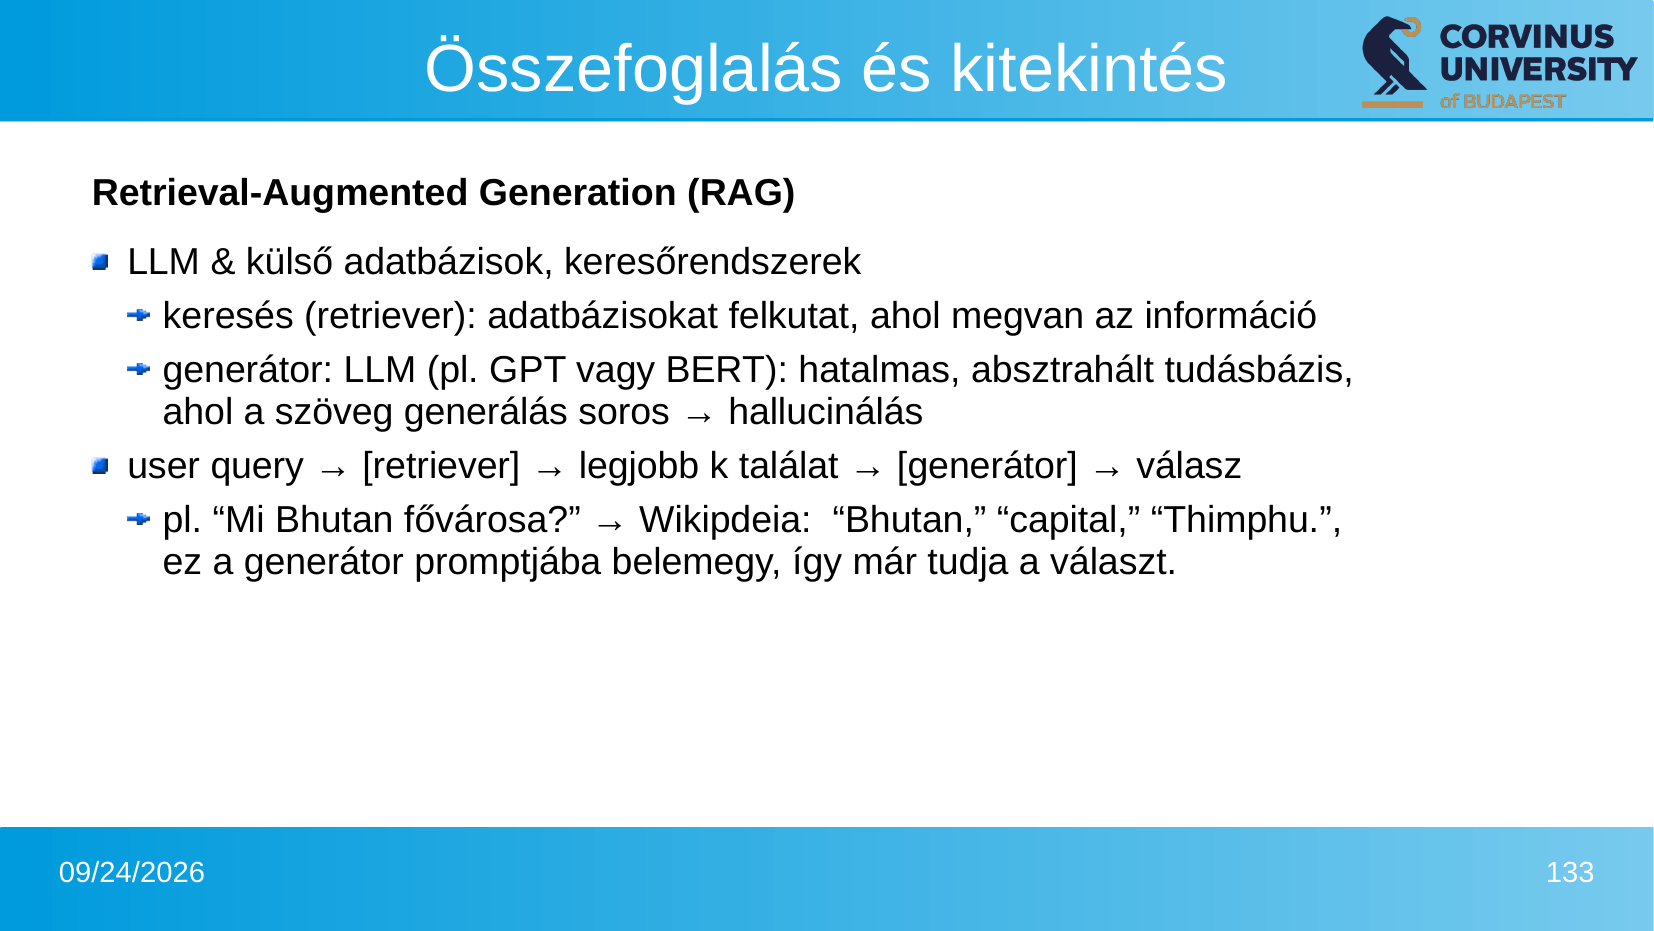

# Összefoglalás és kitekintés
Retrieval-Augmented Generation (RAG)
LLM & külső adatbázisok, keresőrendszerek
keresés (retriever): adatbázisokat felkutat, ahol megvan az információ
generátor: LLM (pl. GPT vagy BERT): hatalmas, absztrahált tudásbázis, ahol a szöveg generálás soros → hallucinálás
user query → [retriever] → legjobb k találat → [generátor] → válasz
pl. “Mi Bhutan fővárosa?” → Wikipdeia: “Bhutan,” “capital,” “Thimphu.”,
ez a generátor promptjába belemegy, így már tudja a választ.
133